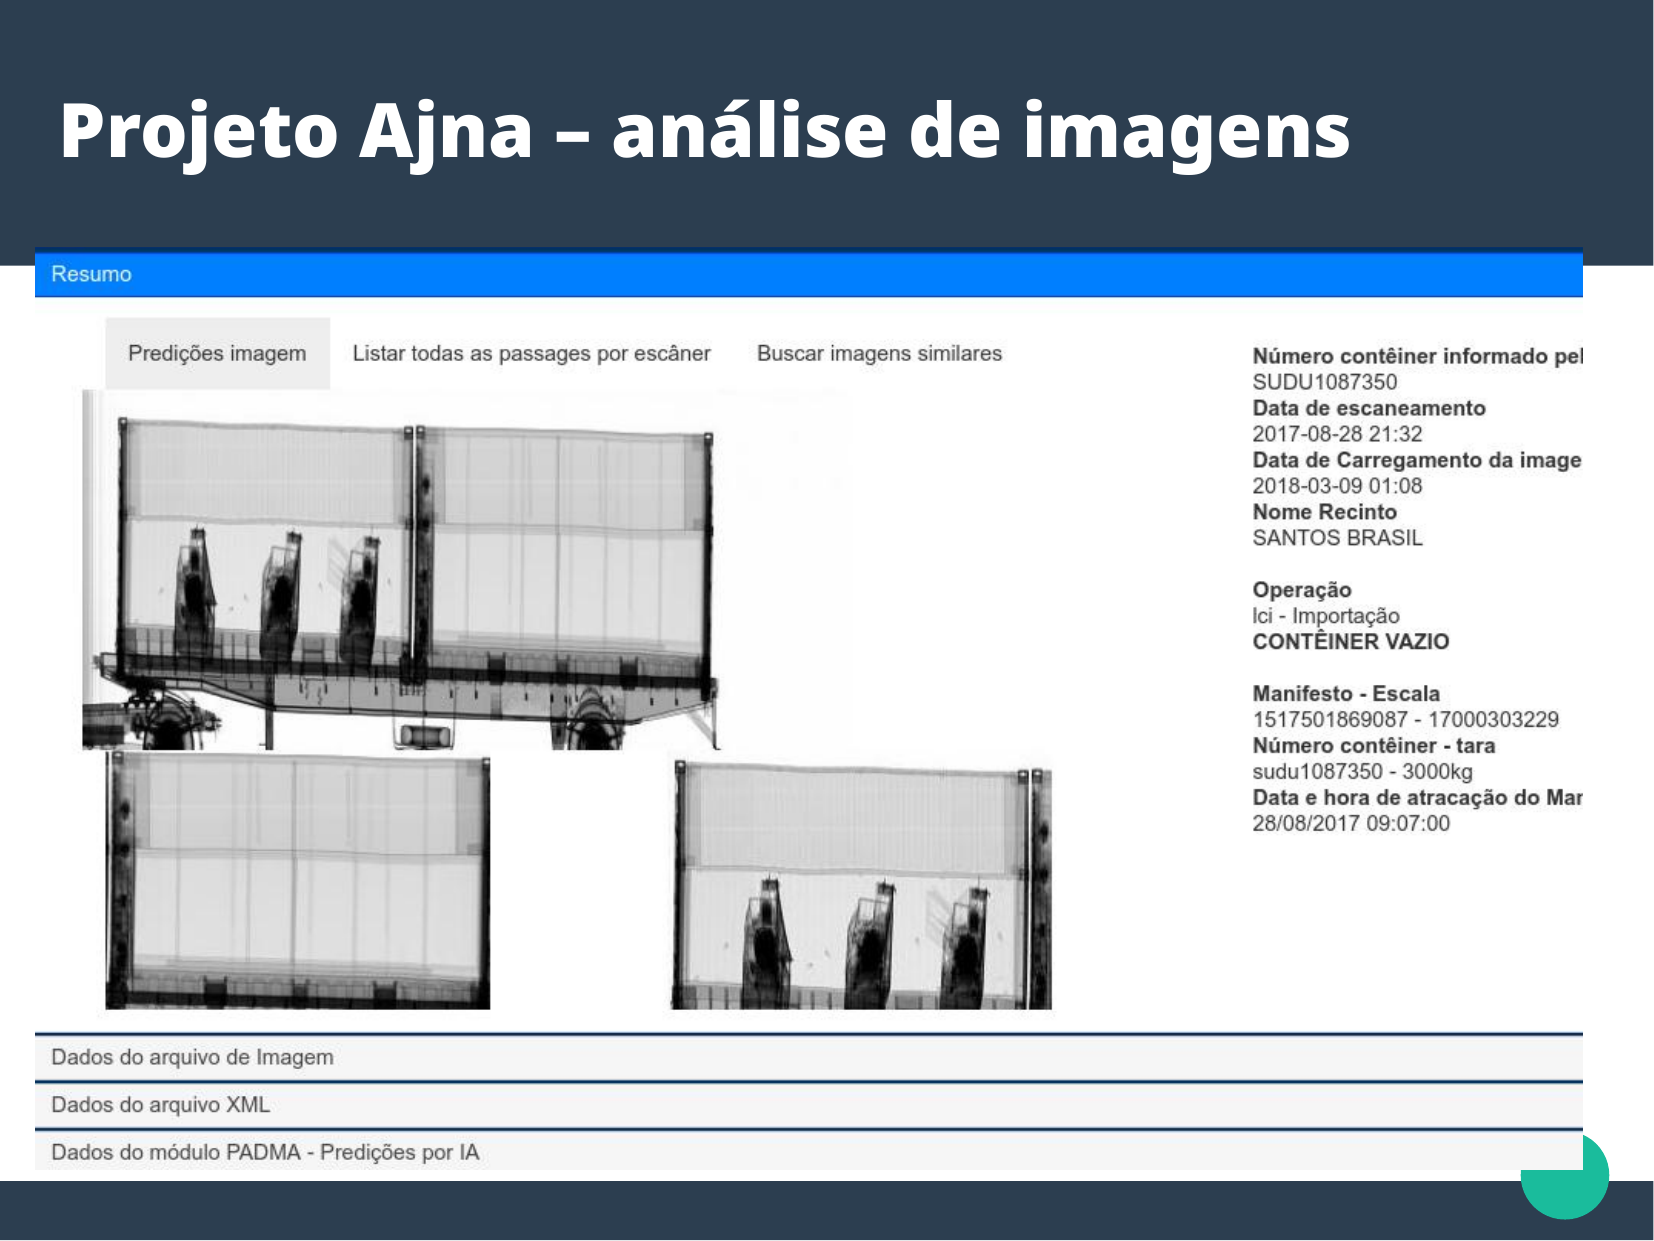

# Projeto Ajna – análise de imagens